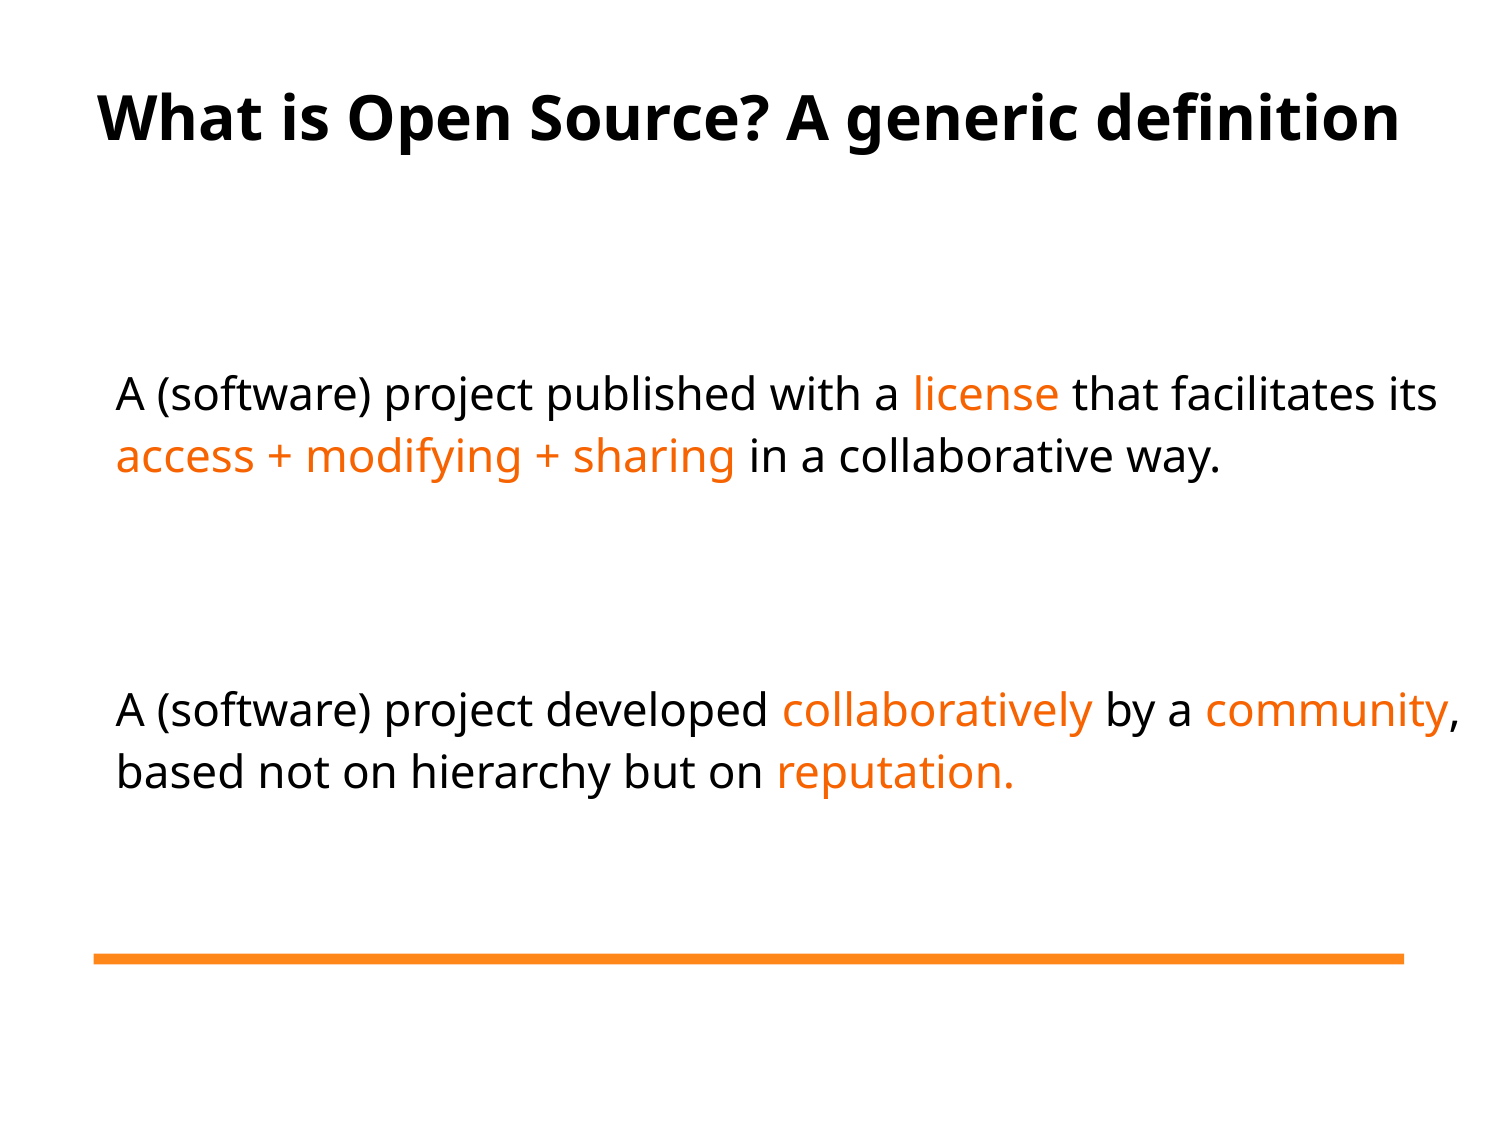

# What is Open Source? A generic definition
A (software) project published with a license that facilitates its access + modifying + sharing in a collaborative way.
A (software) project developed collaboratively by a community, based not on hierarchy but on reputation.